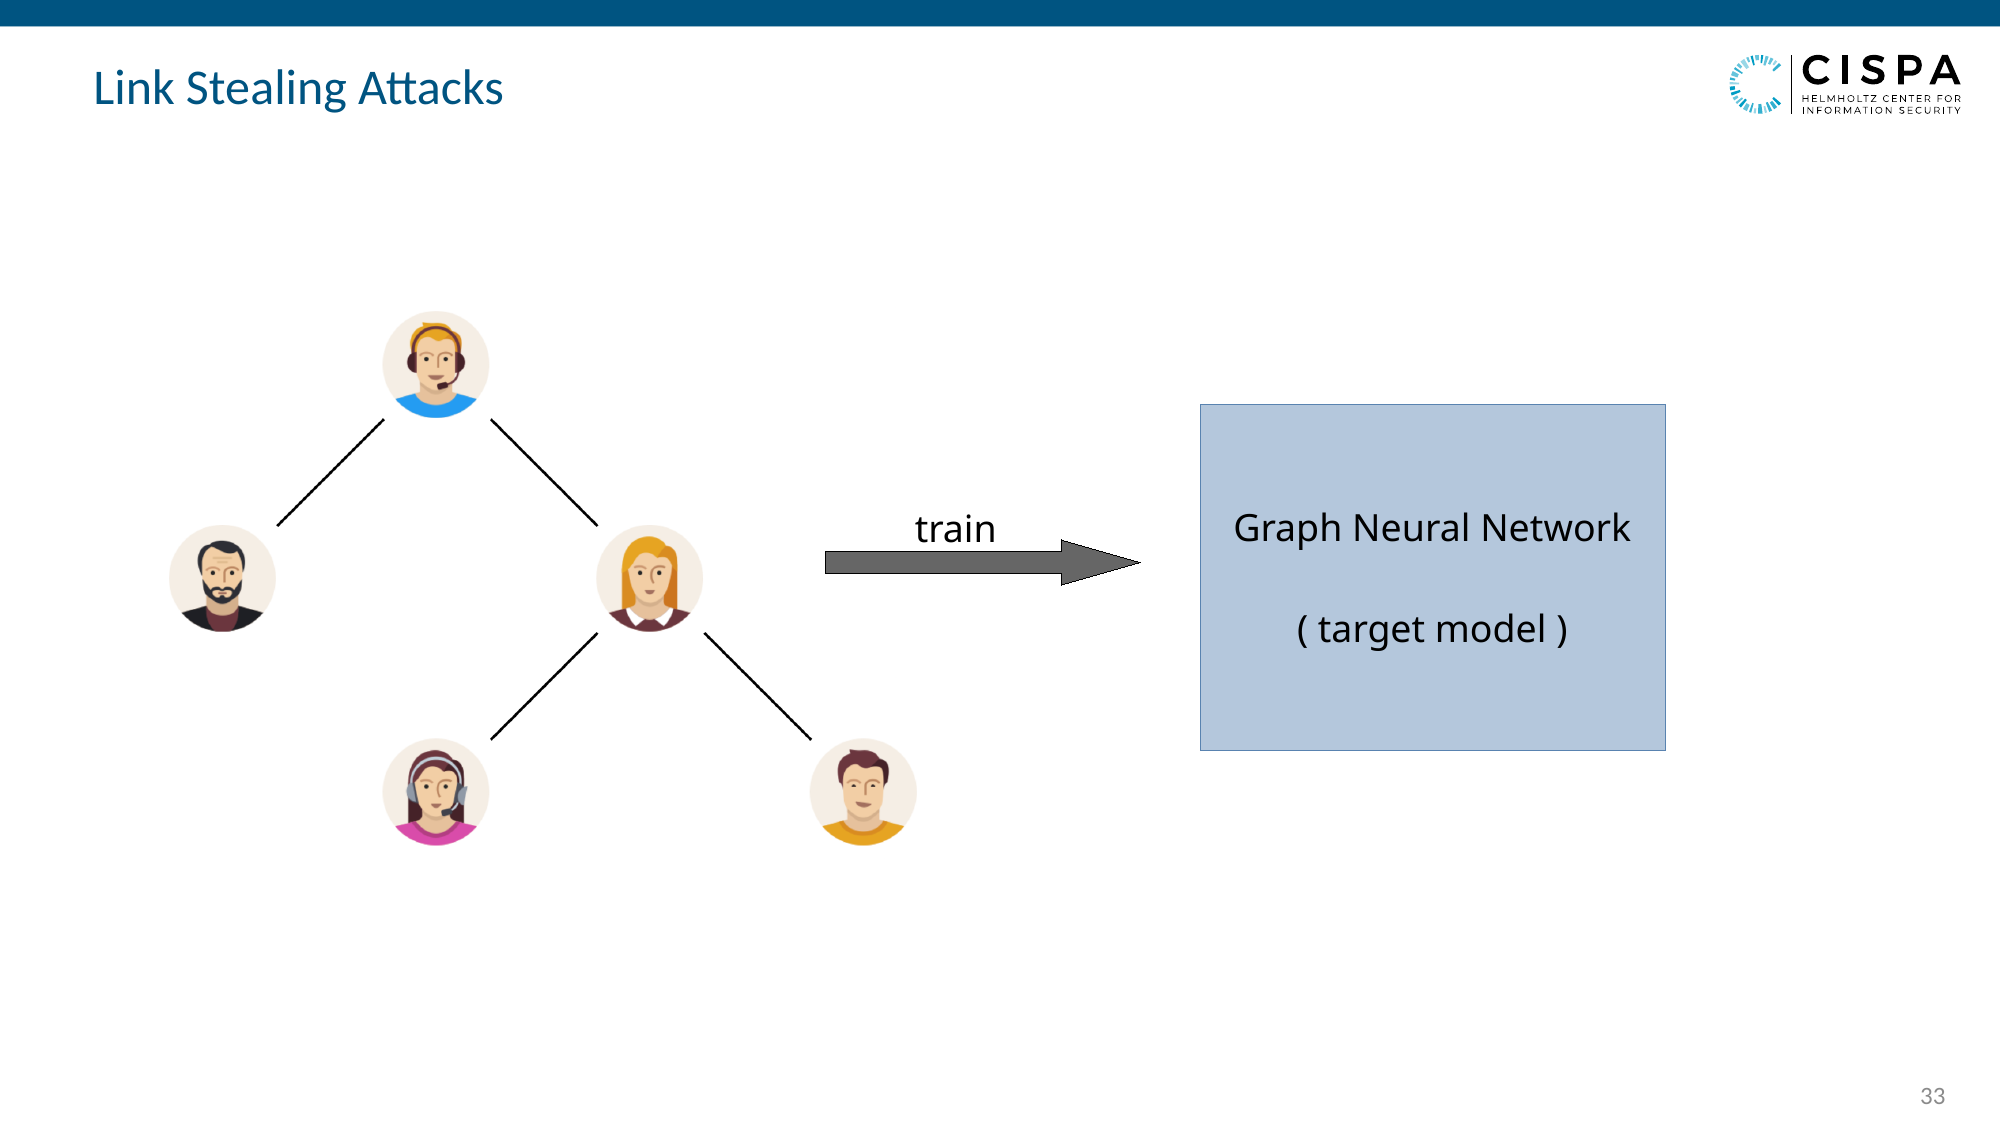

# Link Stealing Attacks
Graph Neural Network
( target model )
train